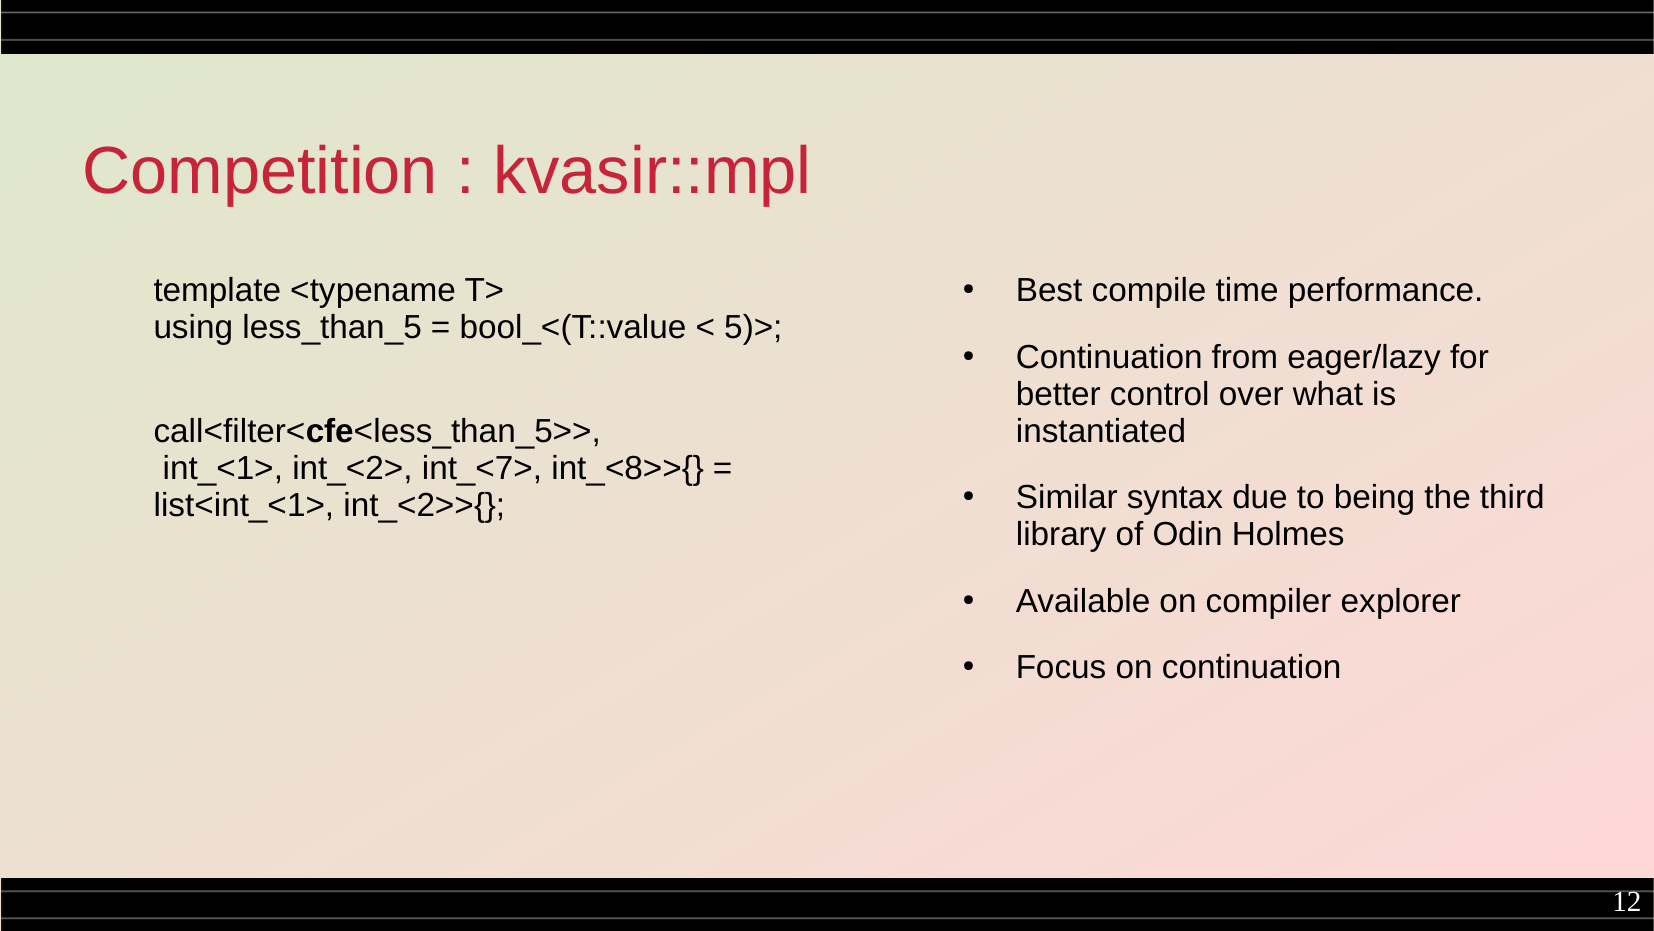

# Competition : kvasir::mpl
template <typename T>
using less_than_5 = bool_<(T::value < 5)>;
call<filter<cfe<less_than_5>>,
 int_<1>, int_<2>, int_<7>, int_<8>>{} =
list<int_<1>, int_<2>>{};
Best compile time performance.
Continuation from eager/lazy for better control over what is instantiated
Similar syntax due to being the third library of Odin Holmes
Available on compiler explorer
Focus on continuation